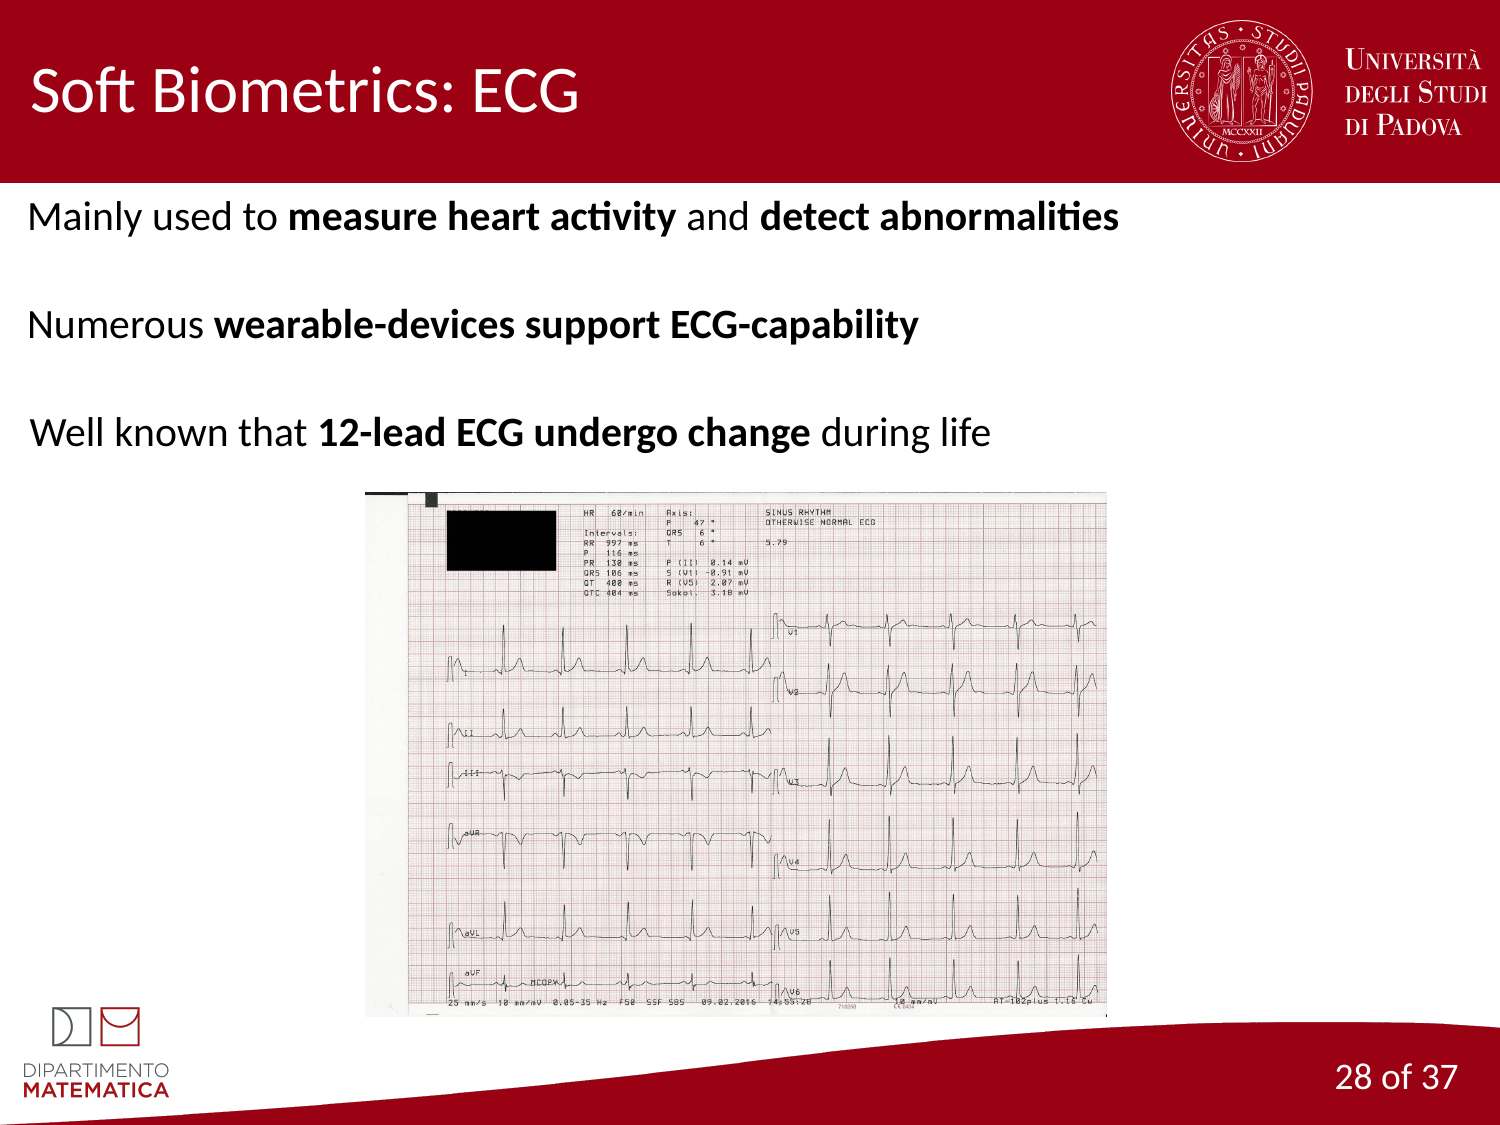

# Soft Biometrics: ECG
Mainly used to measure heart activity and detect abnormalities
Numerous wearable-devices support ECG-capability
Well known that 12-lead ECG undergo change during life
28 of 37